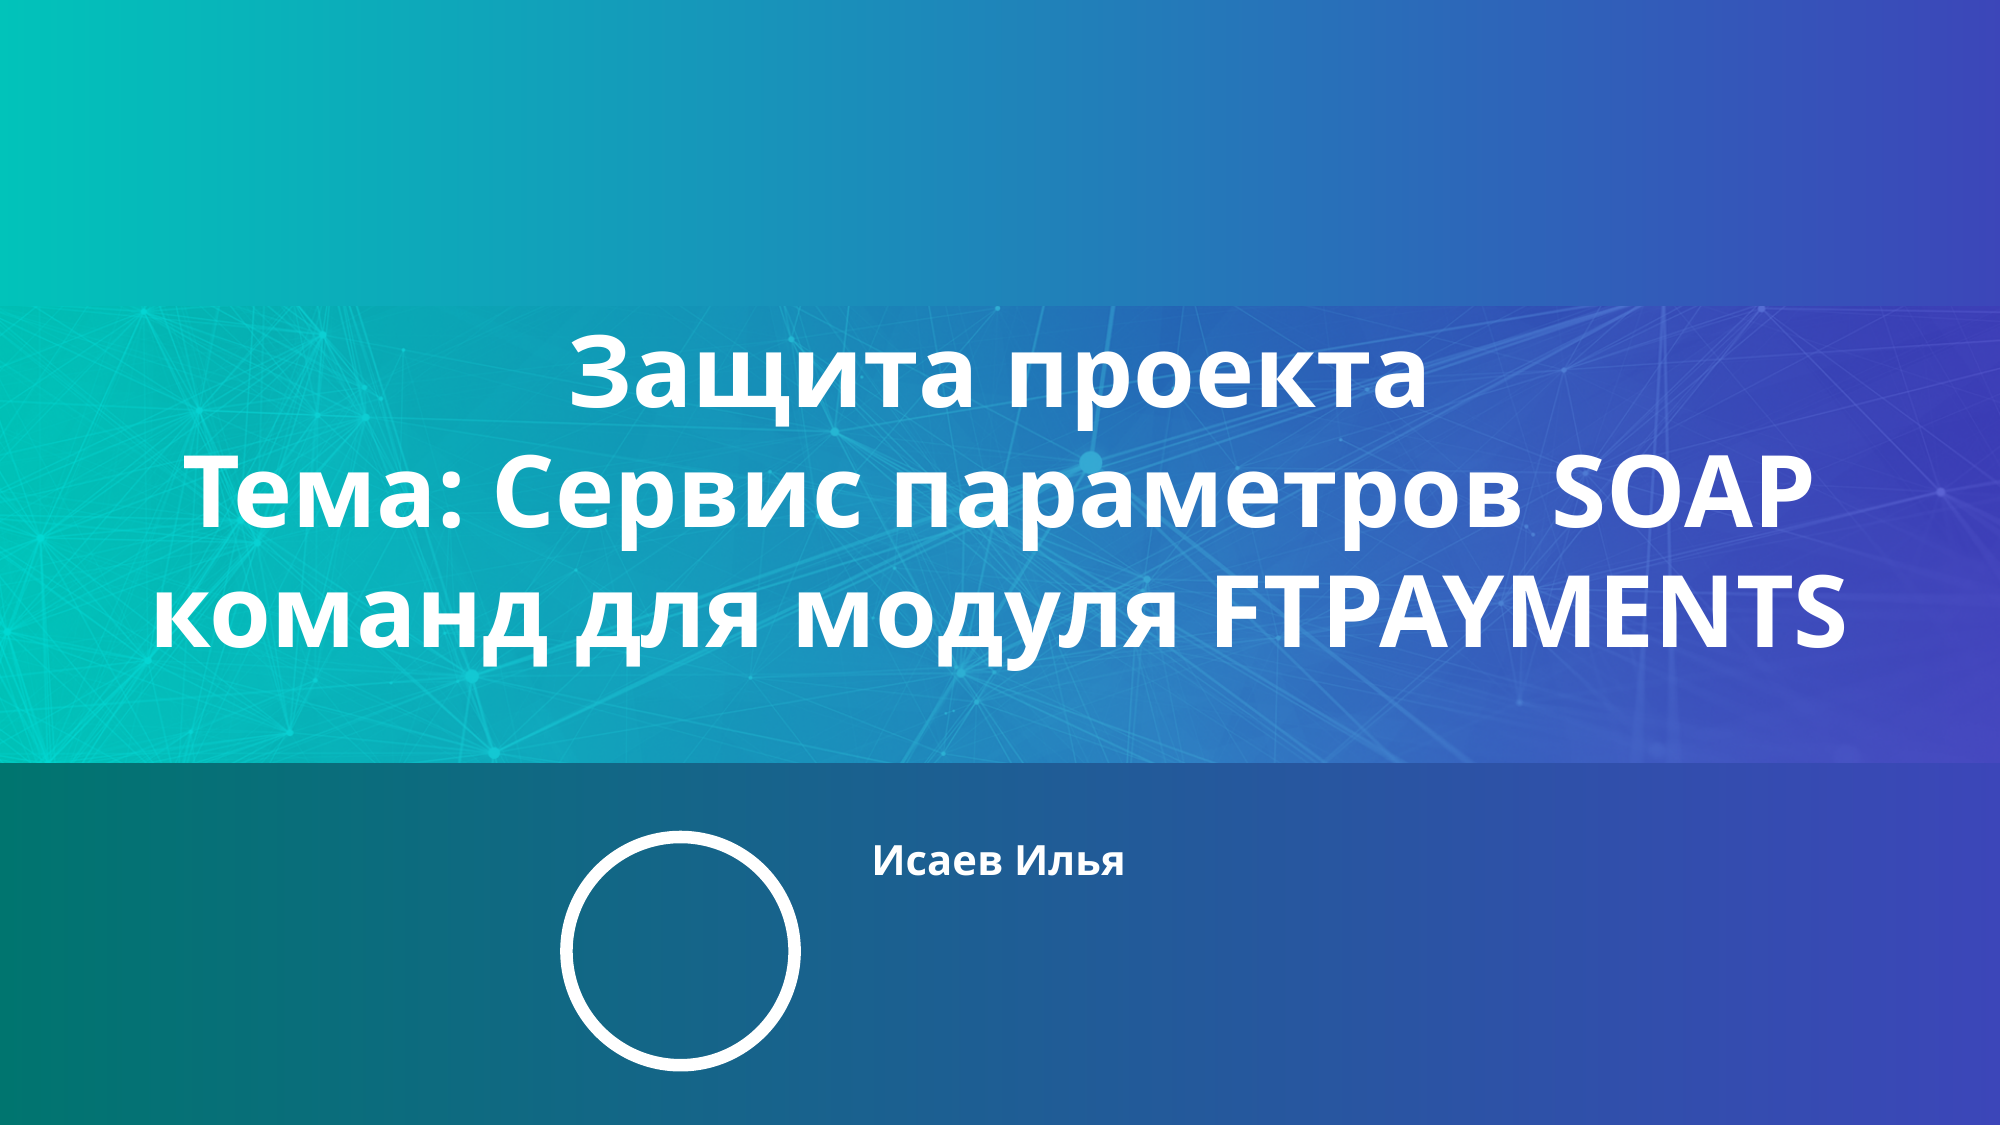

Защита проекта
Тема: Сервис параметров SOAP команд для модуля FTPAYMENTS
# Исаев Илья